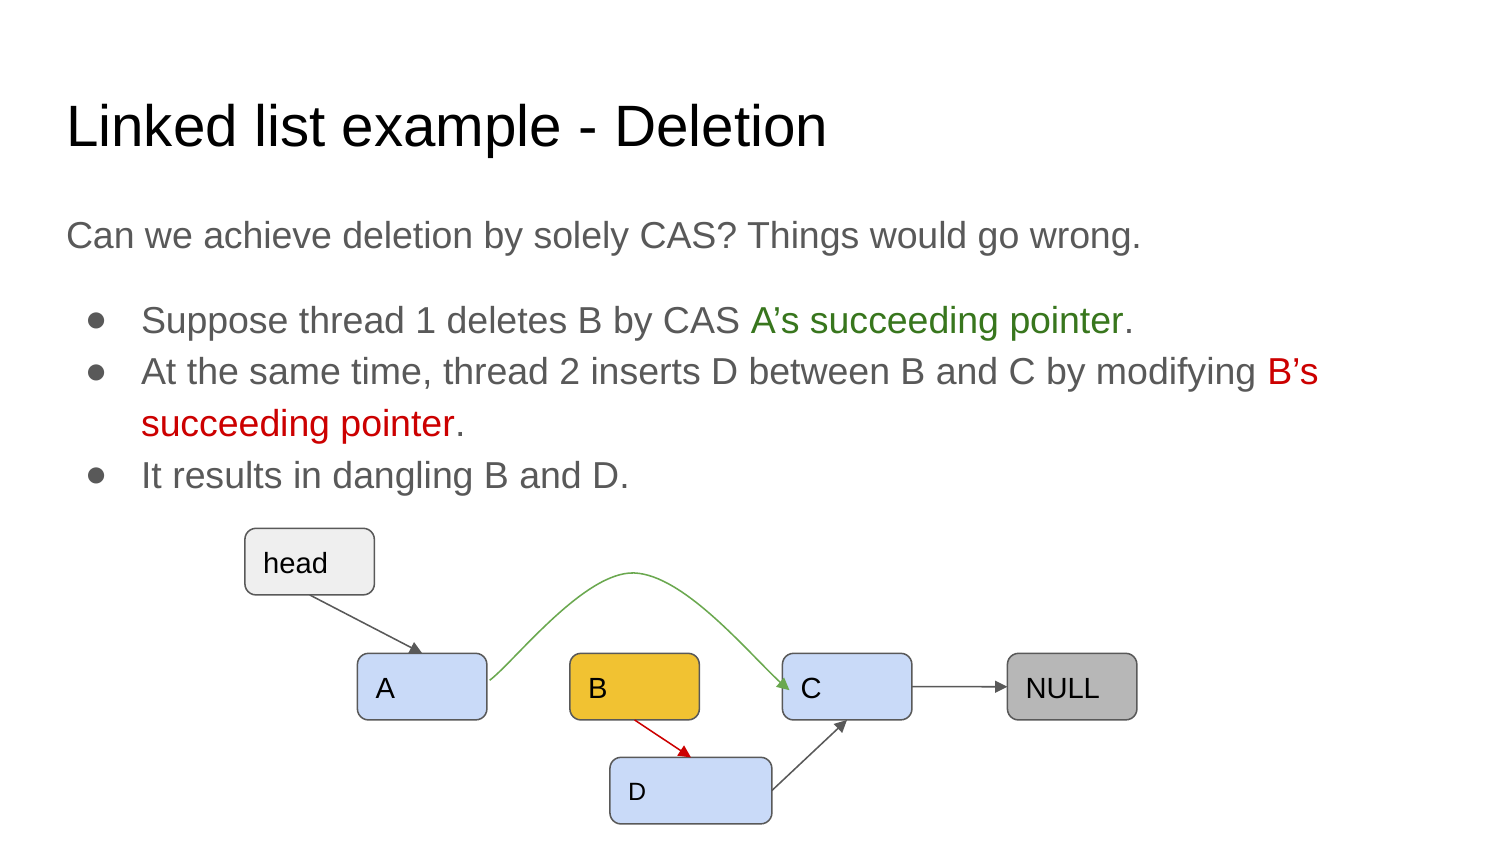

# Linked list example - Deletion
Can we achieve deletion by solely CAS? Things would go wrong.
Suppose thread 1 deletes B by CAS A’s succeeding pointer.
At the same time, thread 2 inserts D between B and C by modifying B’s succeeding pointer.
It results in dangling B and D.
head
A
B
C
NULL
D